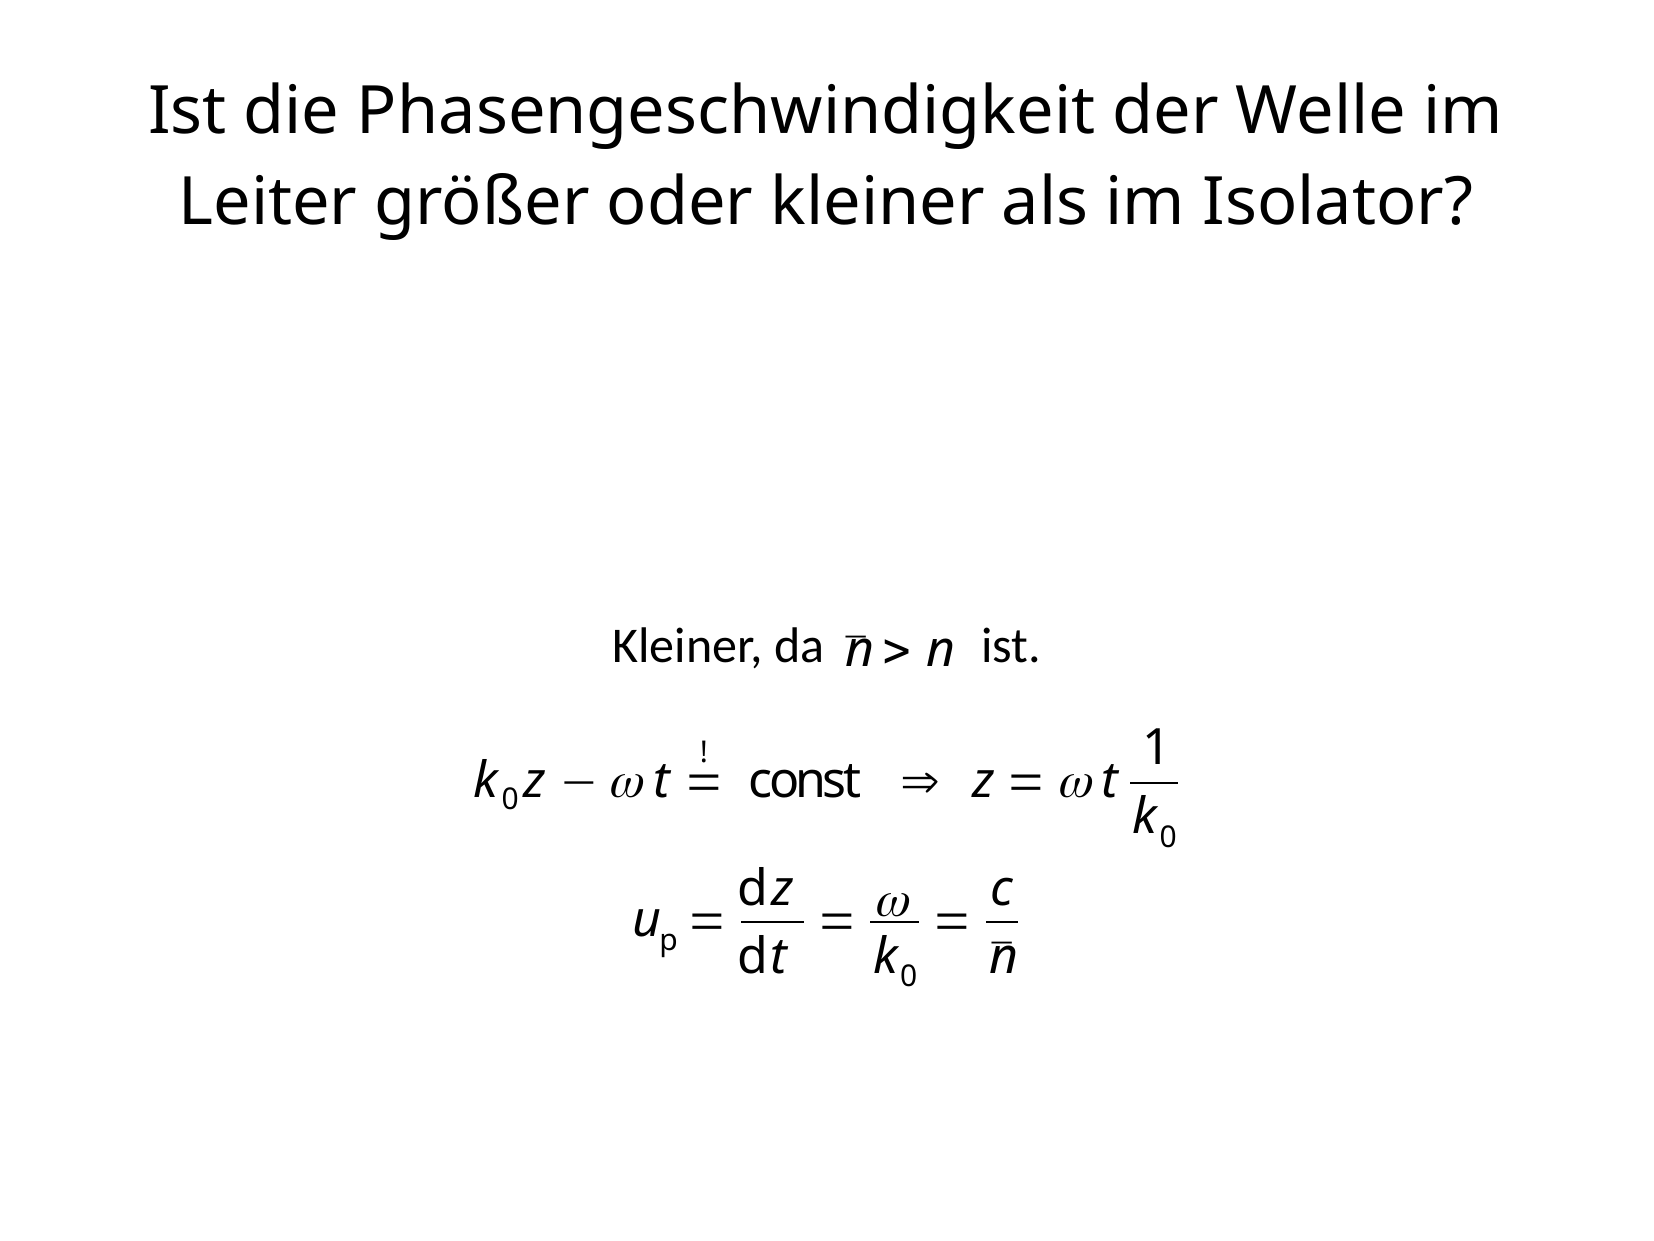

# Ist die Phasengeschwindigkeit der Welle im Leiter größer oder kleiner als im Isolator?
Kleiner, da			ist.